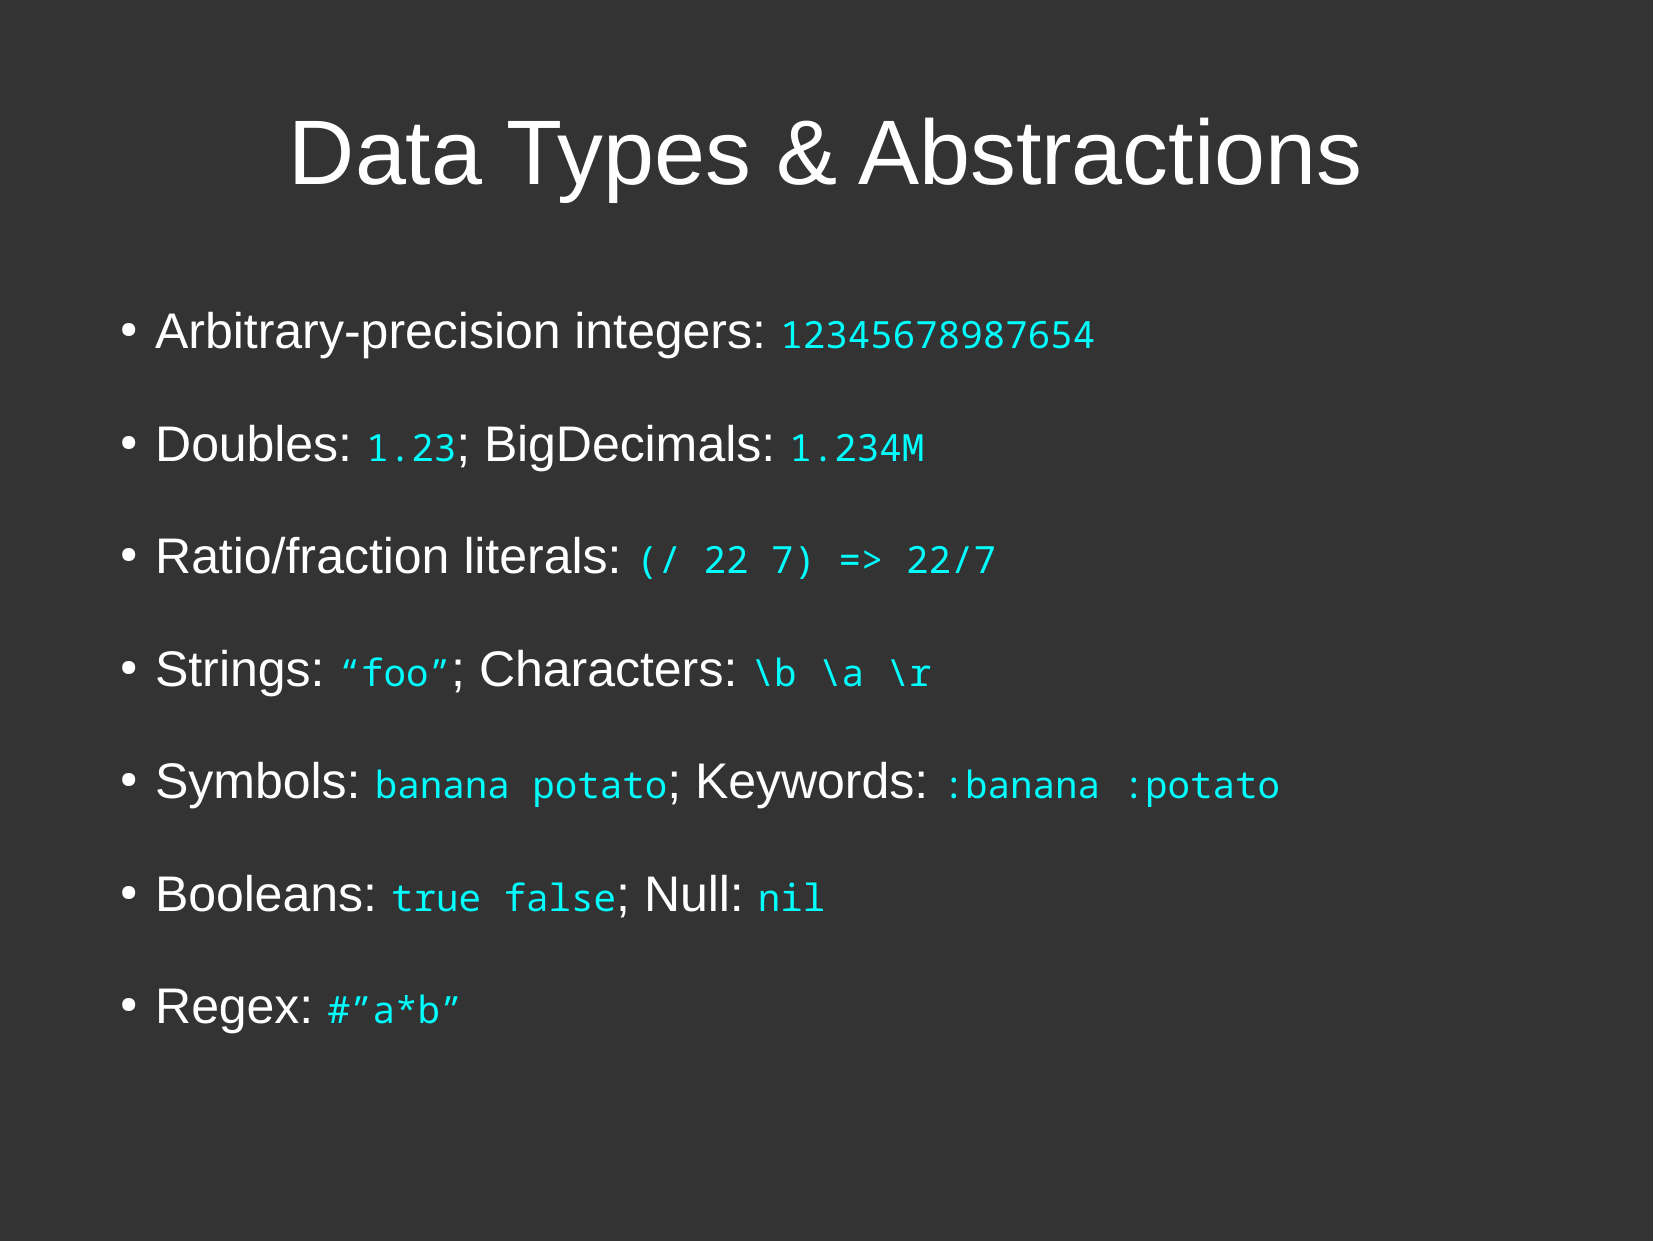

# Data Types & Abstractions
Arbitrary-precision integers: 12345678987654
Doubles: 1.23; BigDecimals: 1.234M
Ratio/fraction literals: (/ 22 7) => 22/7
Strings: “foo”; Characters: \b \a \r
Symbols: banana potato; Keywords: :banana :potato
Booleans: true false; Null: nil
Regex: #”a*b”